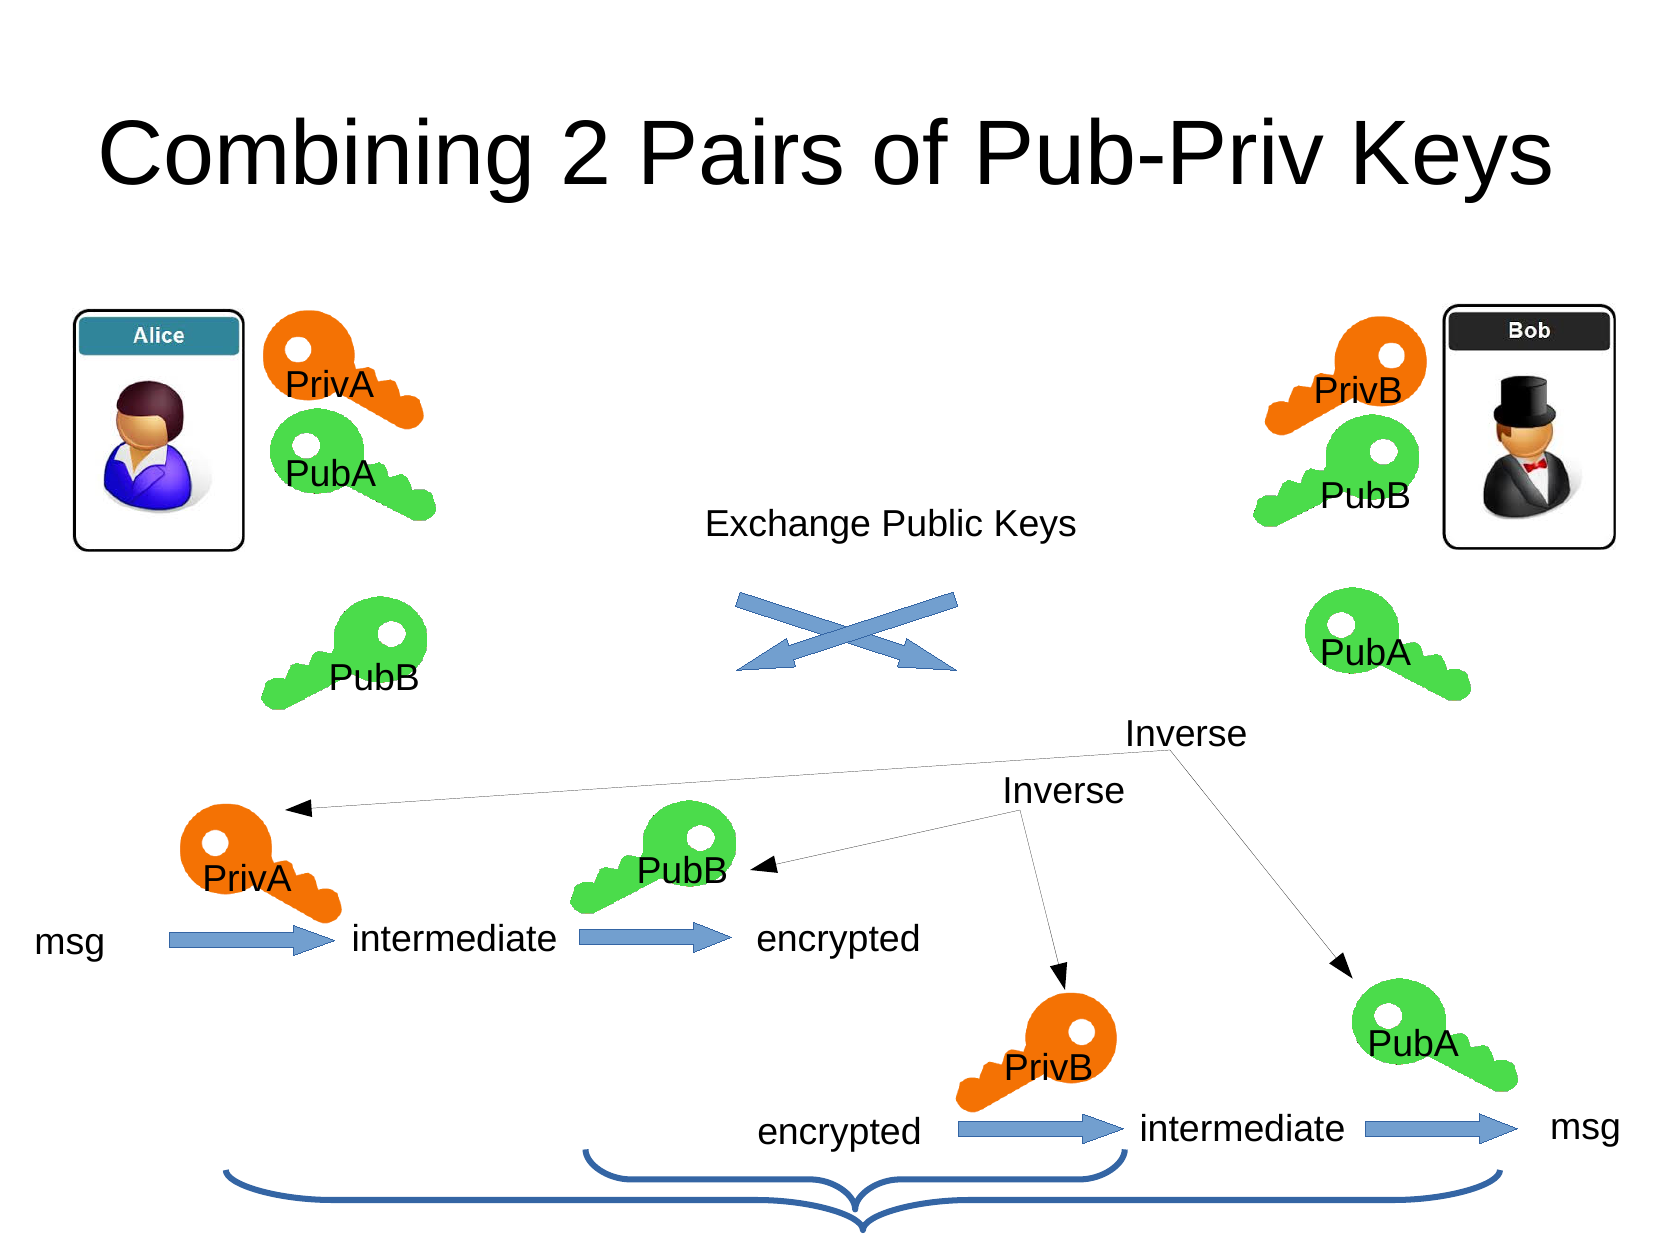

# Combining 2 Pairs of Pub-Priv Keys
PrivA
PrivB
PubA
PubB
Exchange Public Keys
PubA
PubB
Inverse
Inverse
PubB
PrivA
intermediate
encrypted
msg
PubA
PrivB
msg
intermediate
encrypted
Every body can encode
Only “Priv” can decode